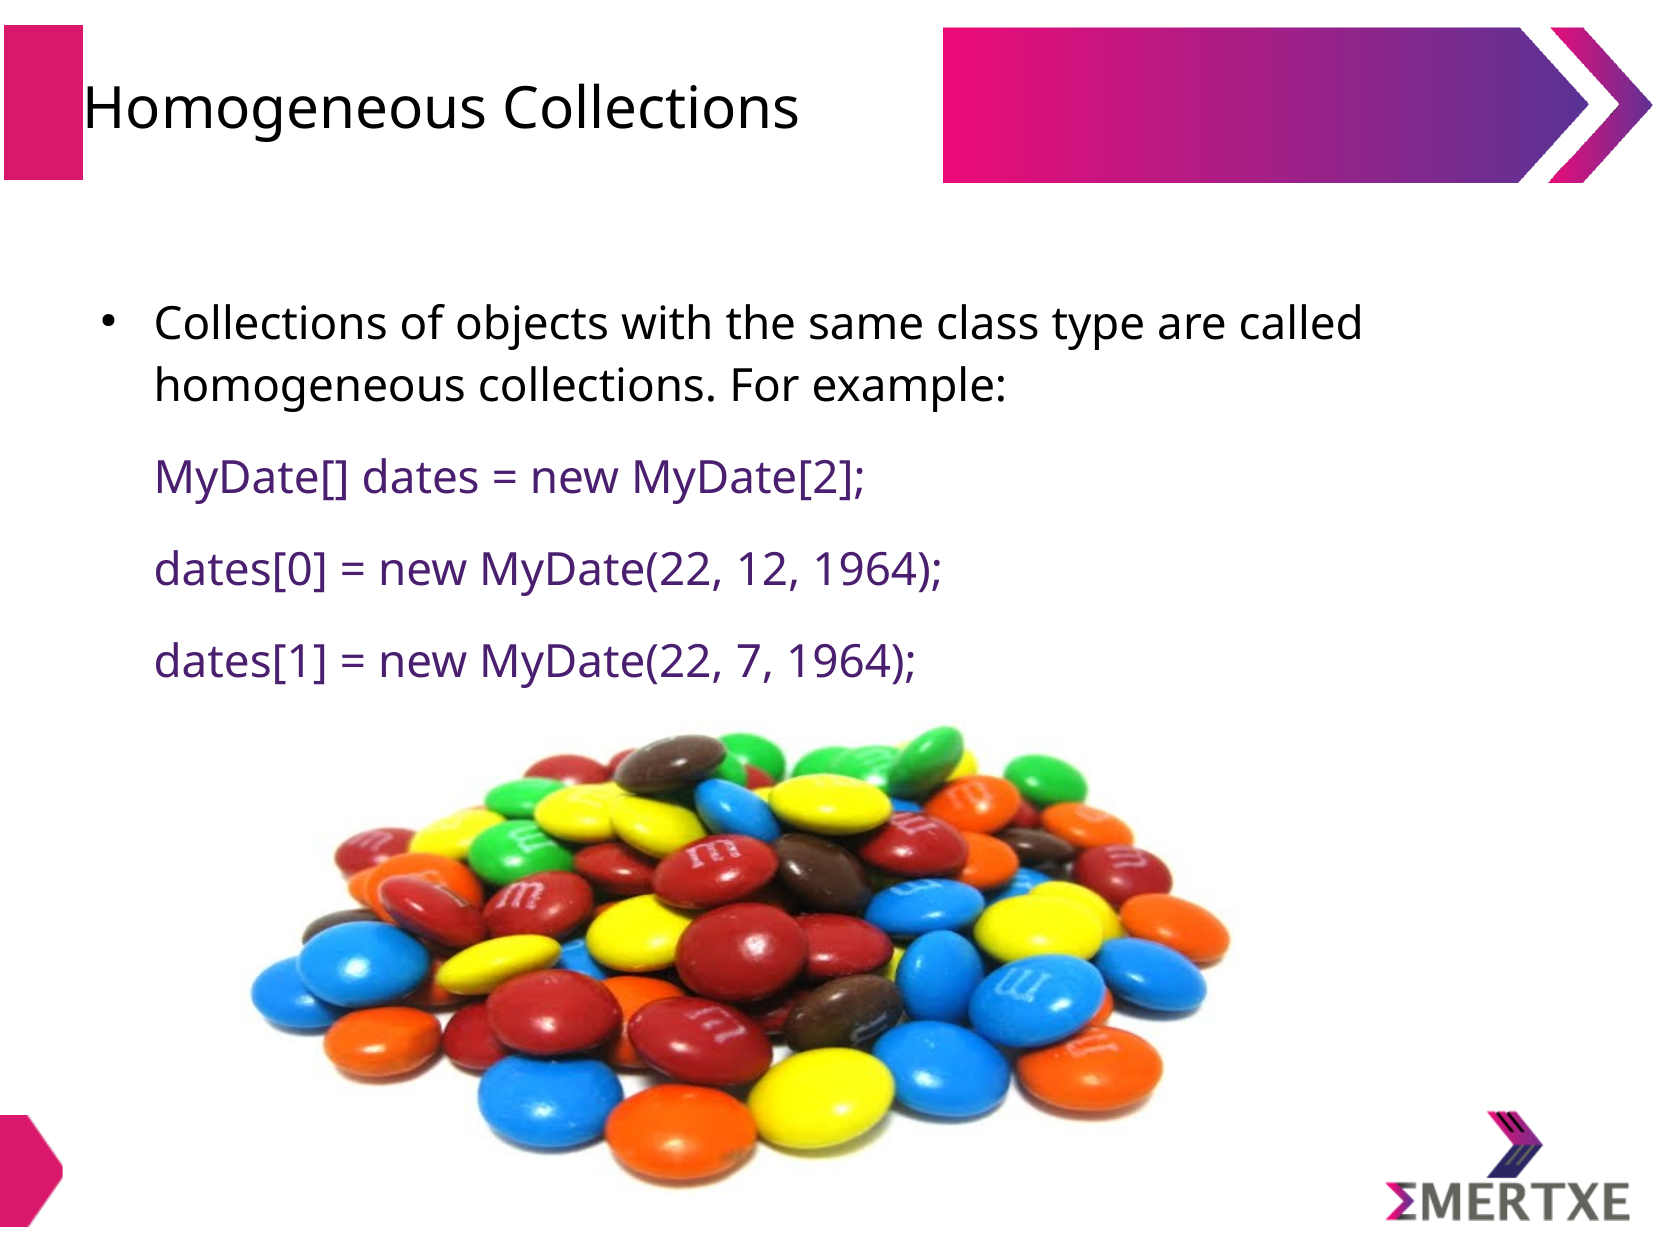

# Homogeneous Collections
Collections of objects with the same class type are called homogeneous collections. For example:
MyDate[] dates = new MyDate[2];
dates[0] = new MyDate(22, 12, 1964);
dates[1] = new MyDate(22, 7, 1964);